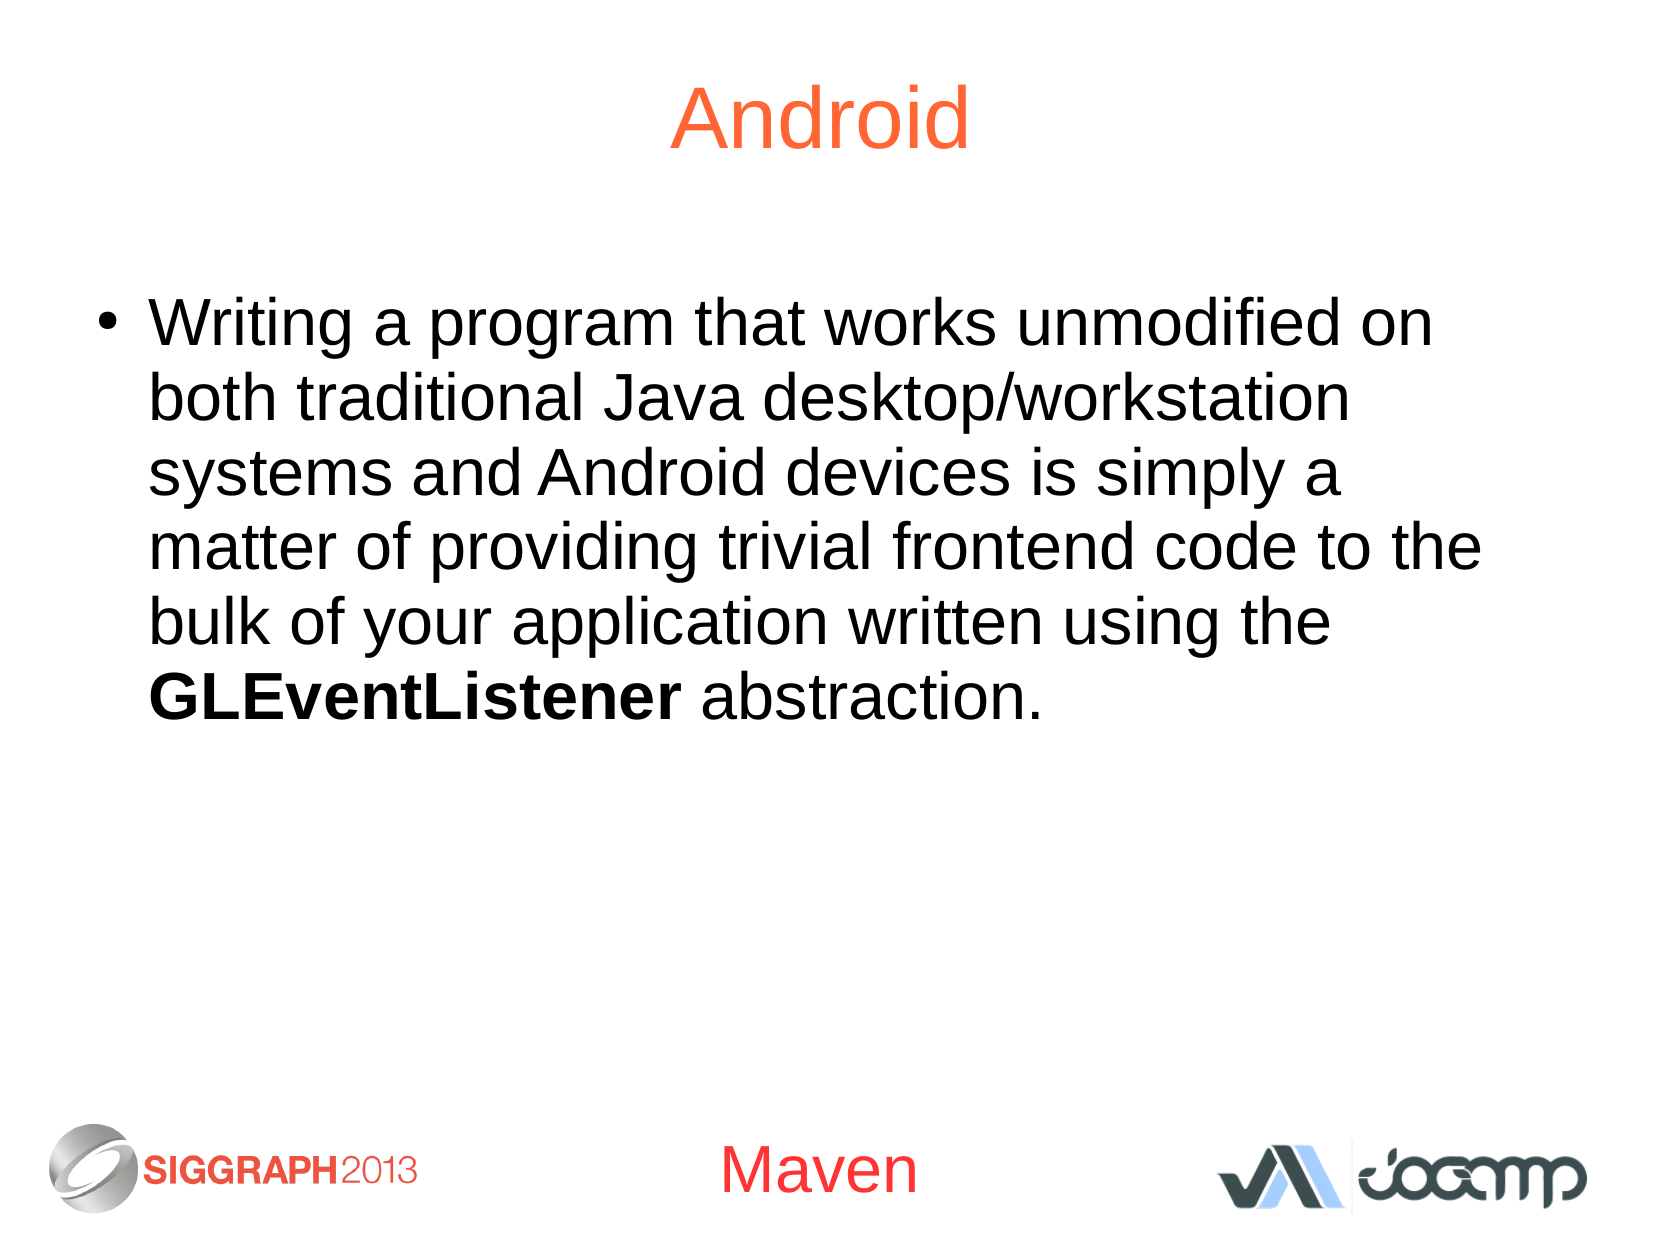

# Android
Writing a program that works unmodified on both traditional Java desktop/workstation systems and Android devices is simply a matter of providing trivial frontend code to the bulk of your application written using the GLEventListener abstraction.
Maven